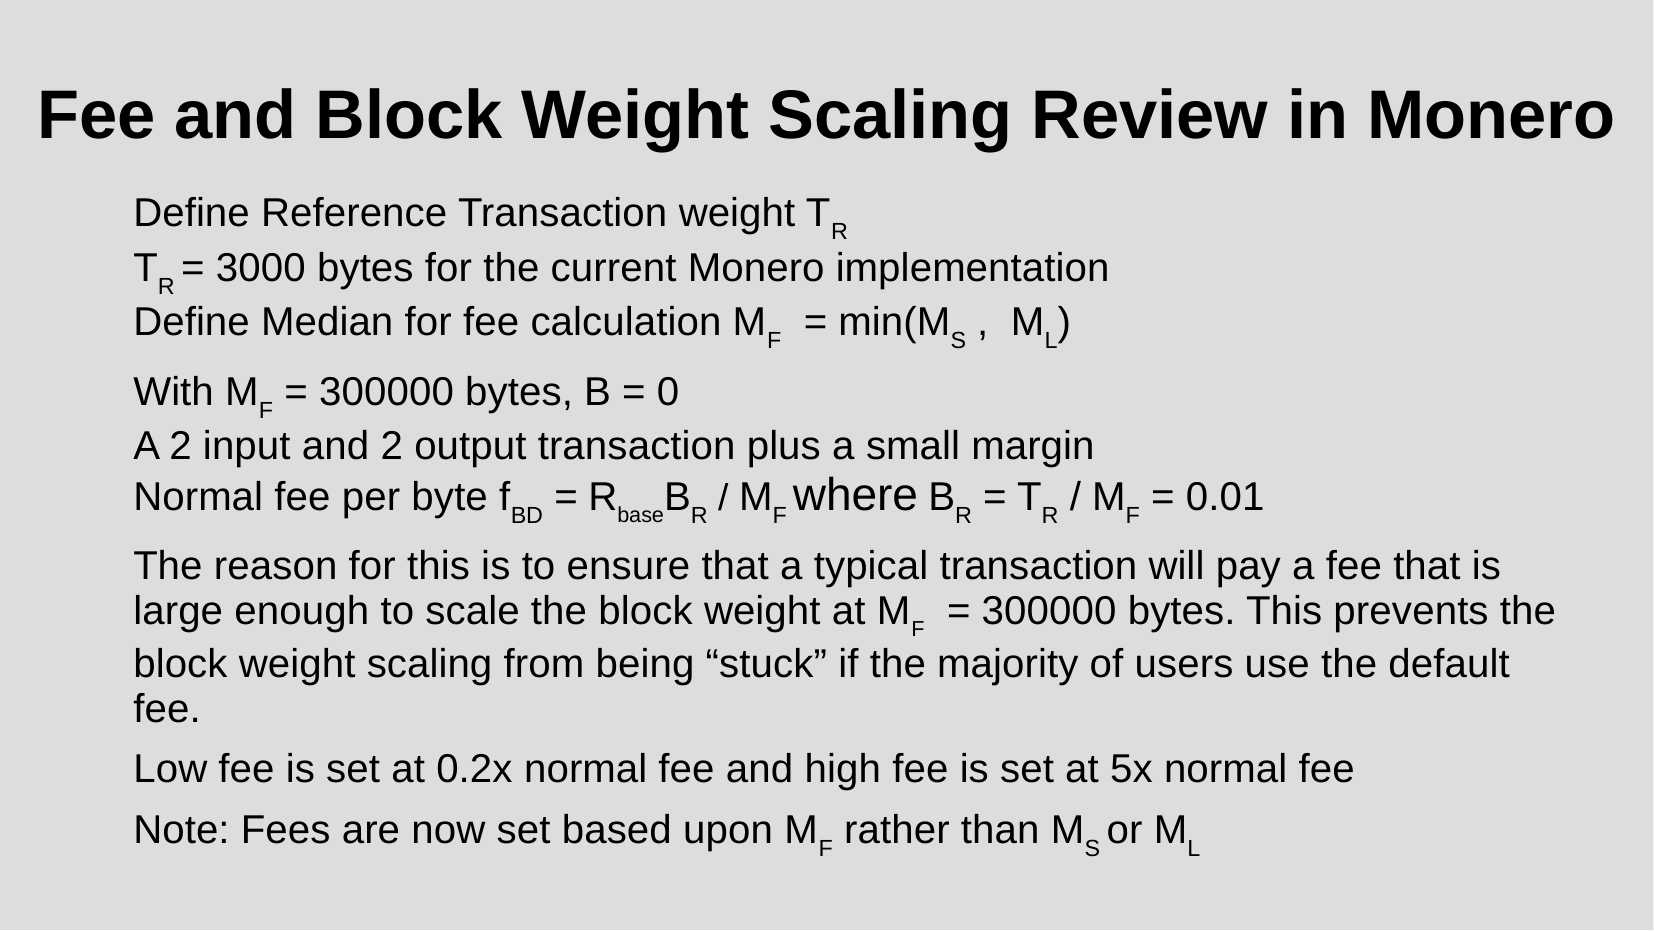

Fee and Block Weight Scaling Review in Monero
# Define Reference Transaction weight TR TR = 3000 bytes for the current Monero implementation Define Median for fee calculation MF = min(MS , ML)
With MF = 300000 bytes, B = 0
A 2 input and 2 output transaction plus a small margin
Normal fee per byte fBD = RbaseBR / MF where BR = TR / MF = 0.01
The reason for this is to ensure that a typical transaction will pay a fee that is large enough to scale the block weight at MF = 300000 bytes. This prevents the block weight scaling from being “stuck” if the majority of users use the default fee.
Low fee is set at 0.2x normal fee and high fee is set at 5x normal fee
Note: Fees are now set based upon MF rather than MS or ML